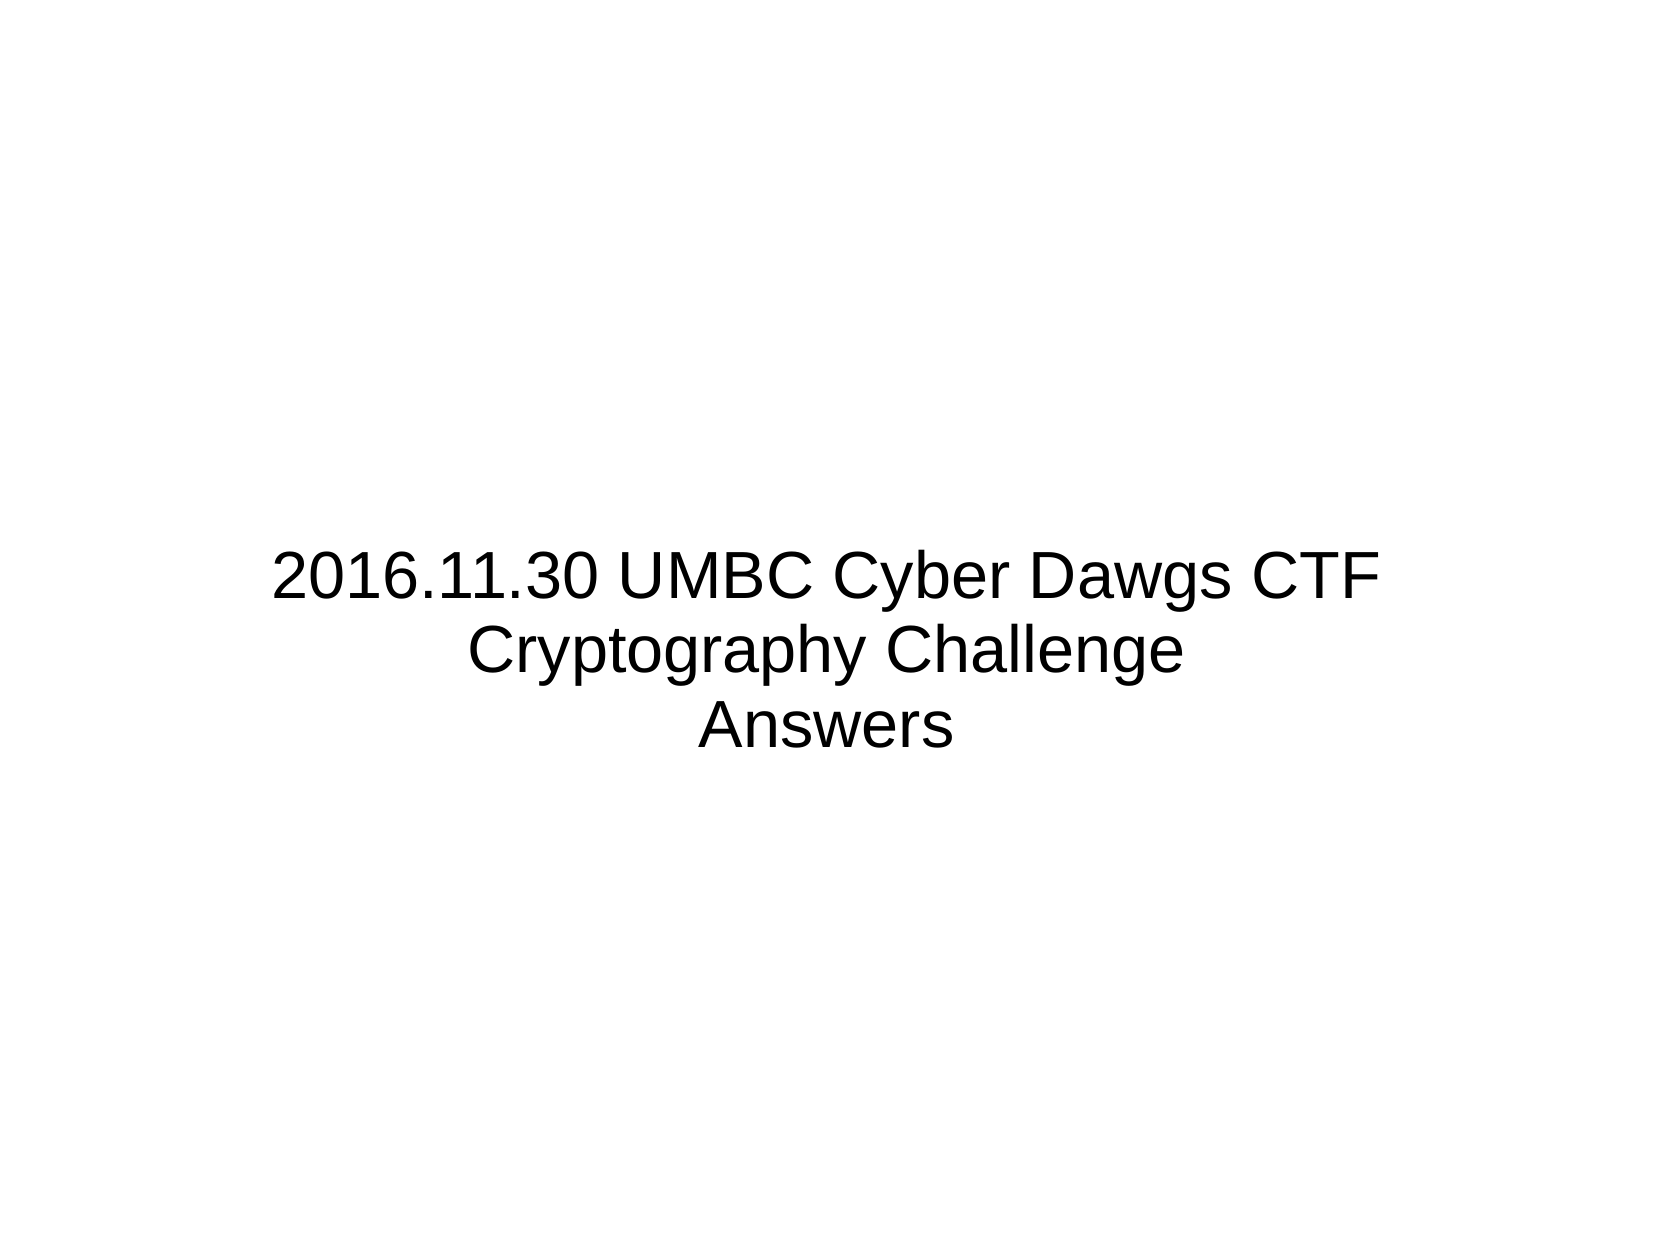

#
2016.11.30 UMBC Cyber Dawgs CTF
Cryptography Challenge
Answers